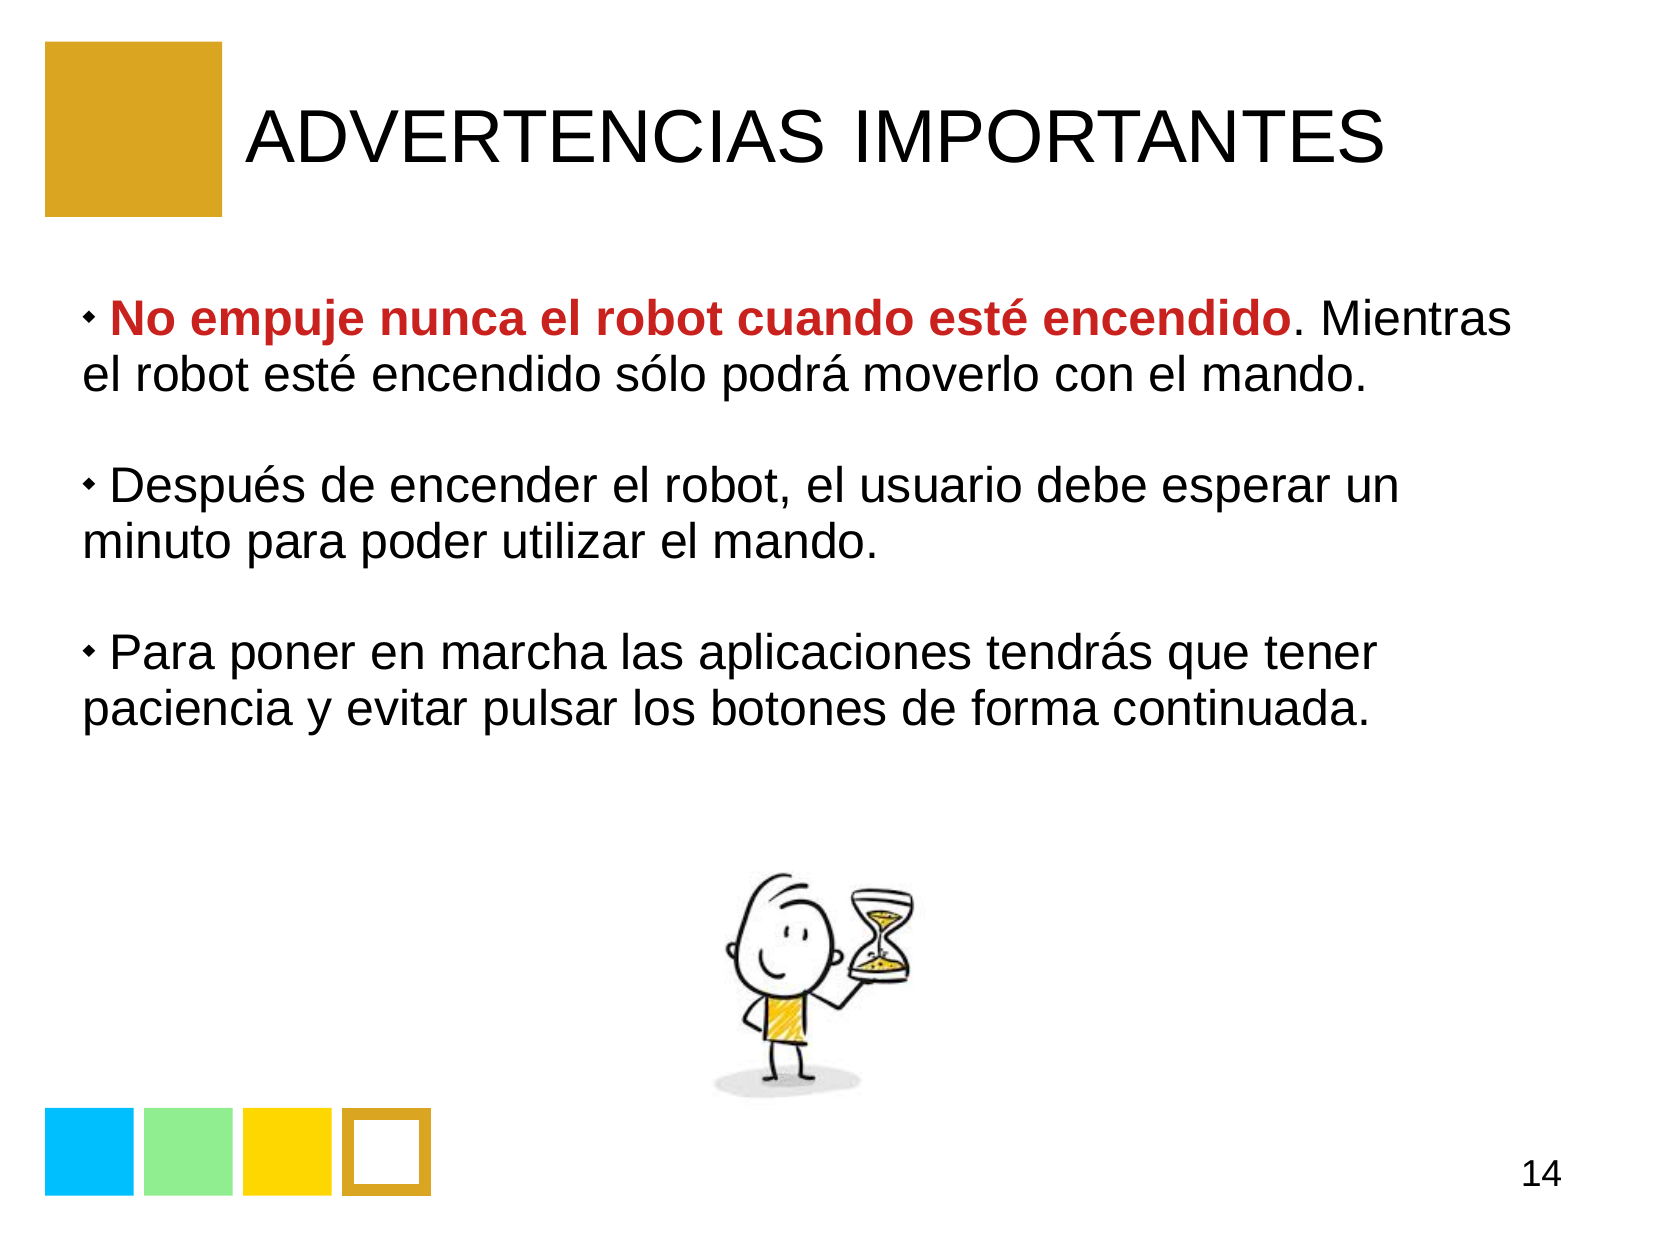

# ADVERTENCIAS IMPORTANTES
 No empuje nunca el robot cuando esté encendido. Mientras el robot esté encendido sólo podrá moverlo con el mando.
 Después de encender el robot, el usuario debe esperar un minuto para poder utilizar el mando.
 Para poner en marcha las aplicaciones tendrás que tener paciencia y evitar pulsar los botones de forma continuada.